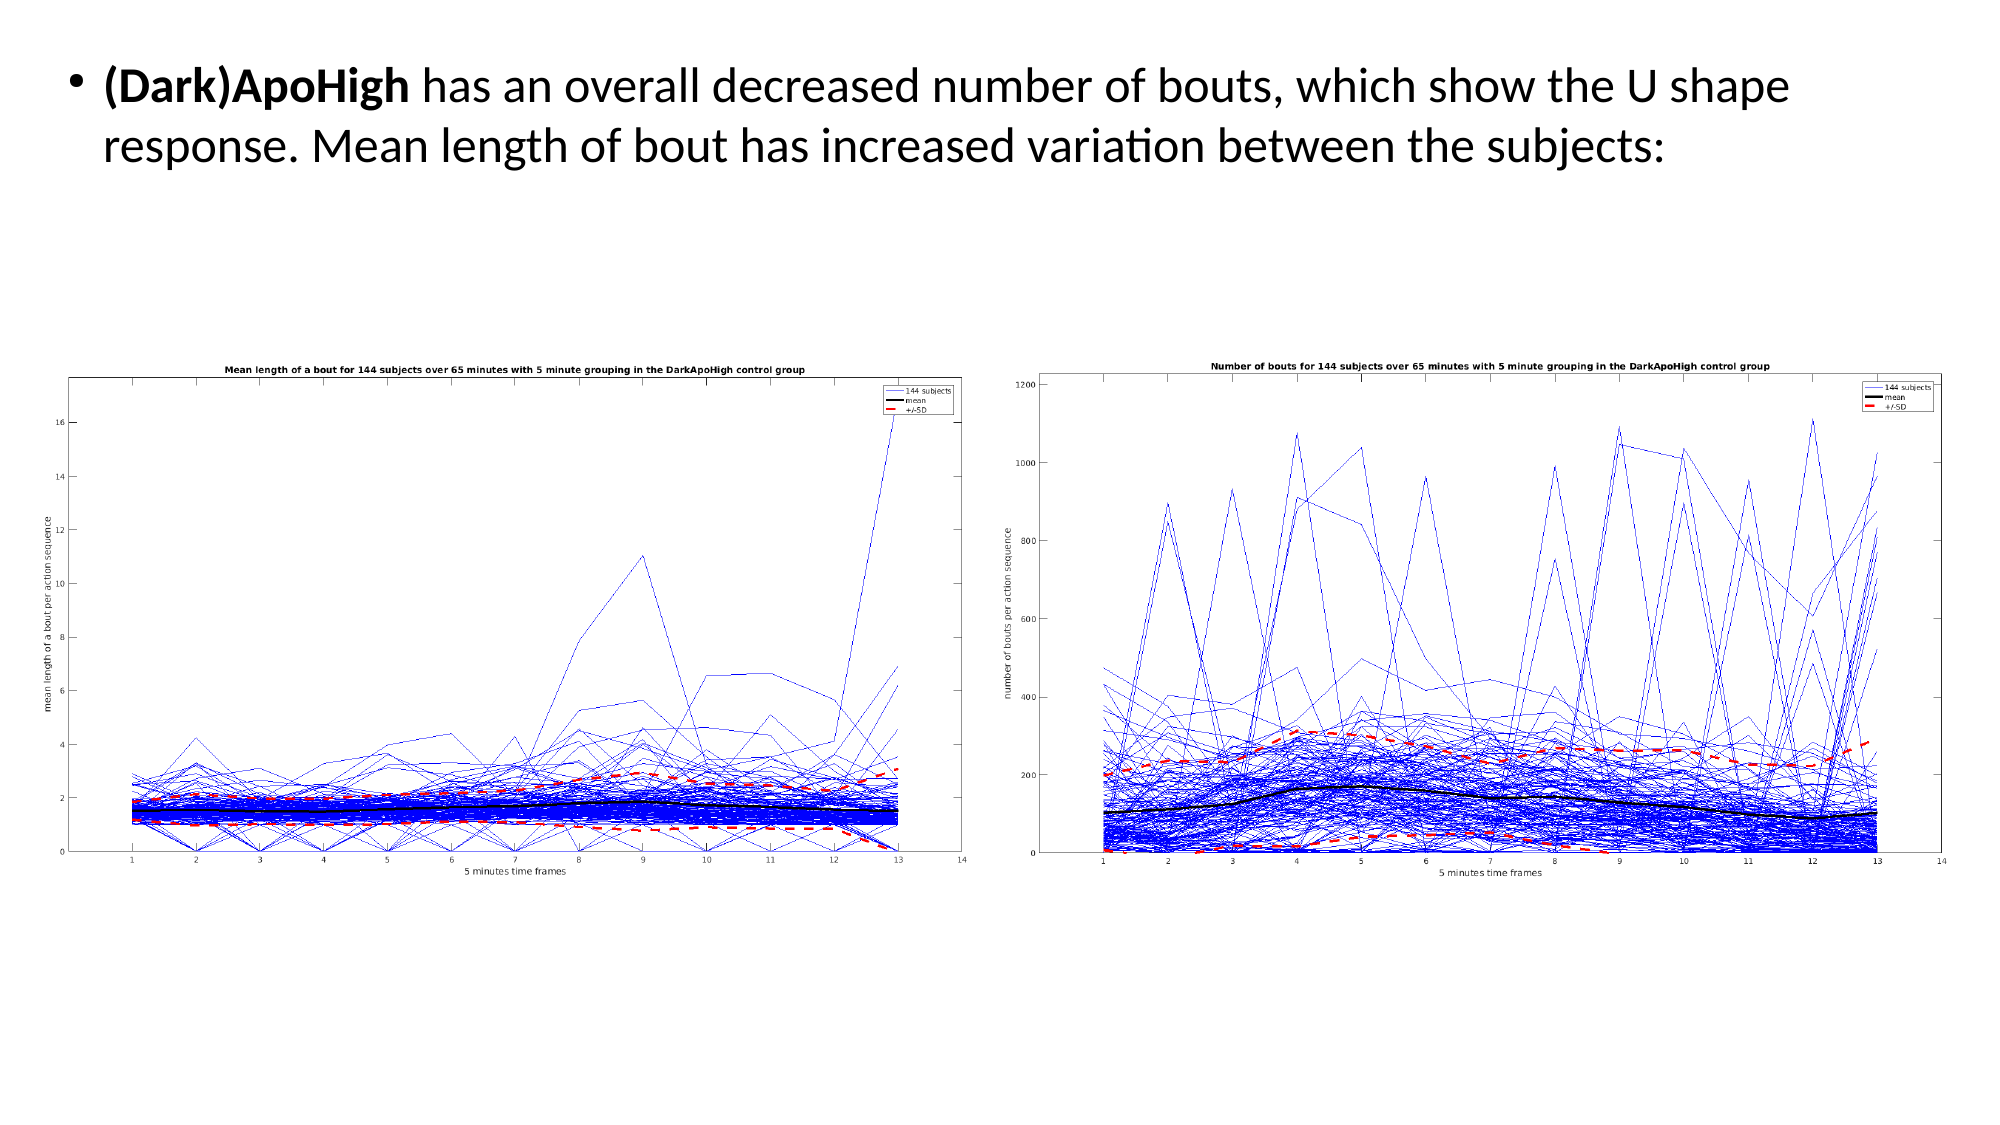

(Dark)ApoHigh has an overall decreased number of bouts, which show the U shape response. Mean length of bout has increased variation between the subjects: